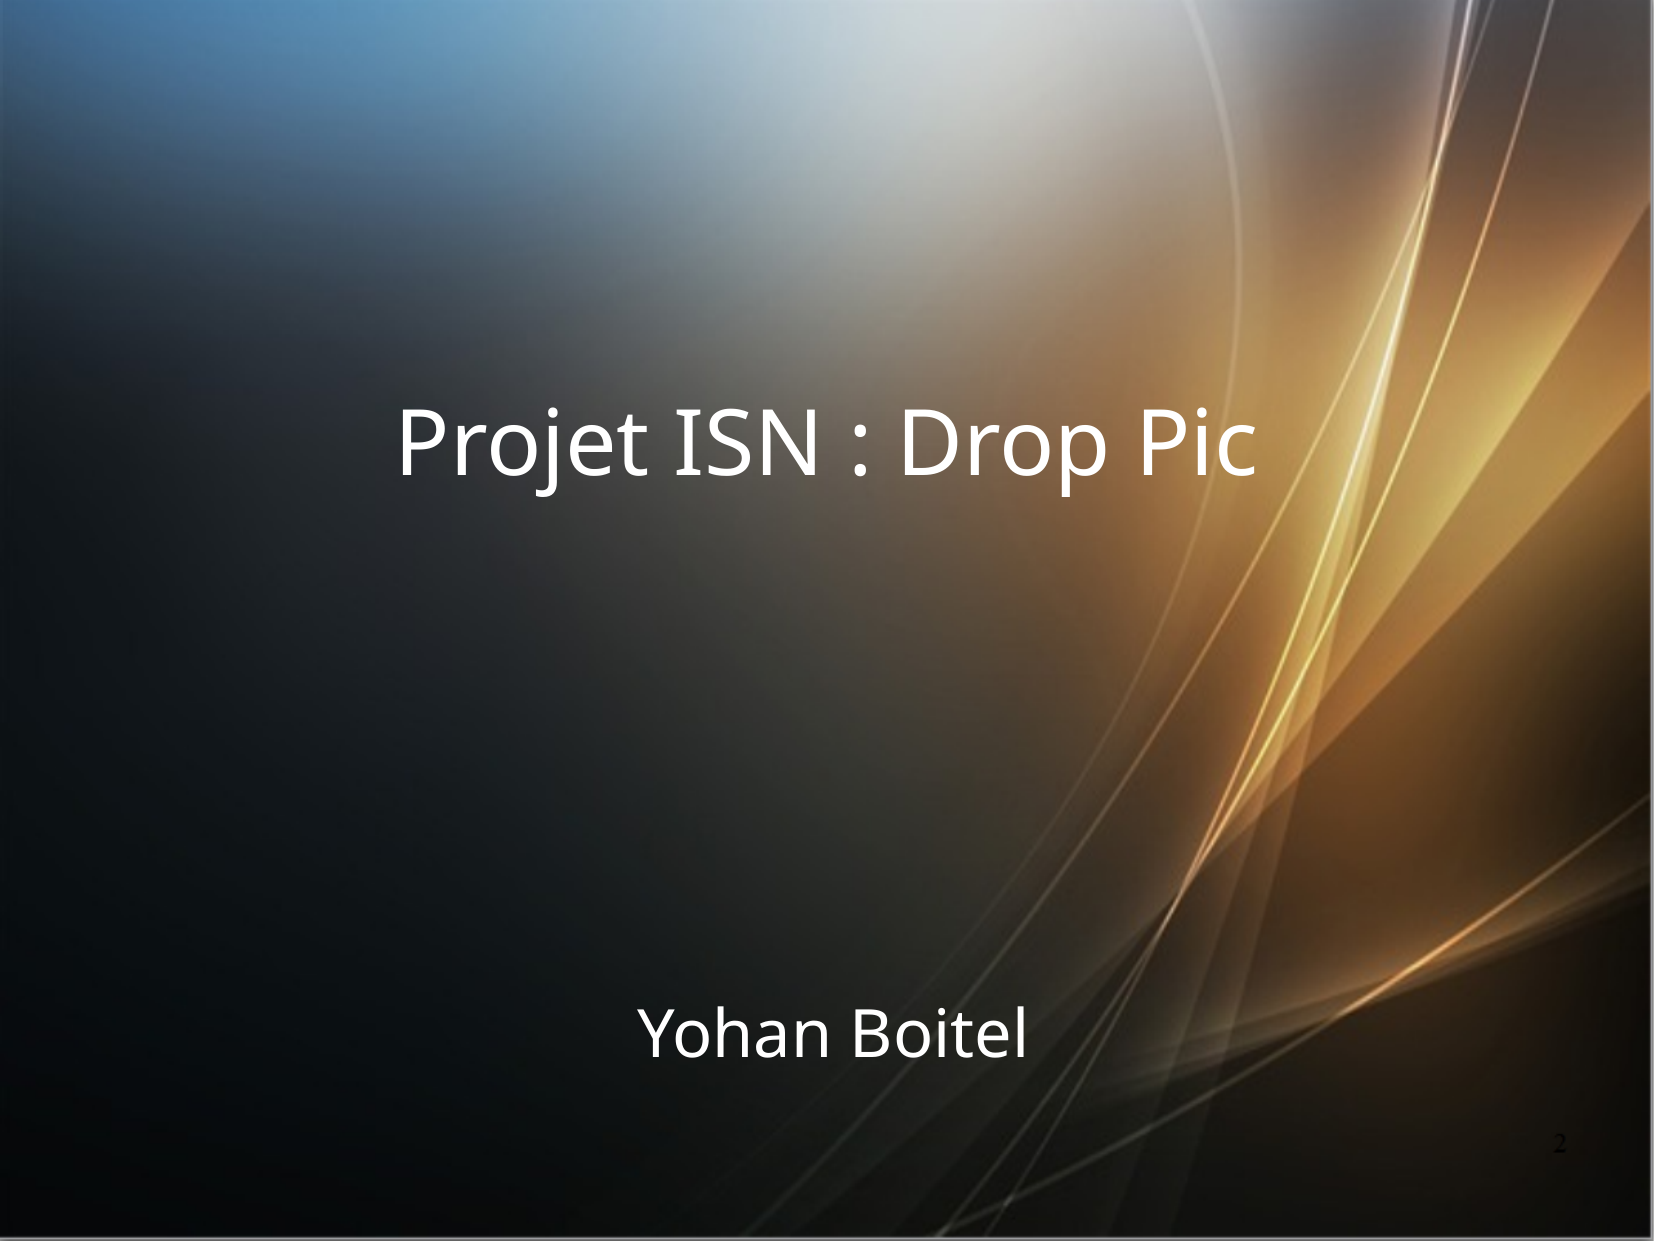

# Projet ISN : Drop Pic
Yohan Boitel